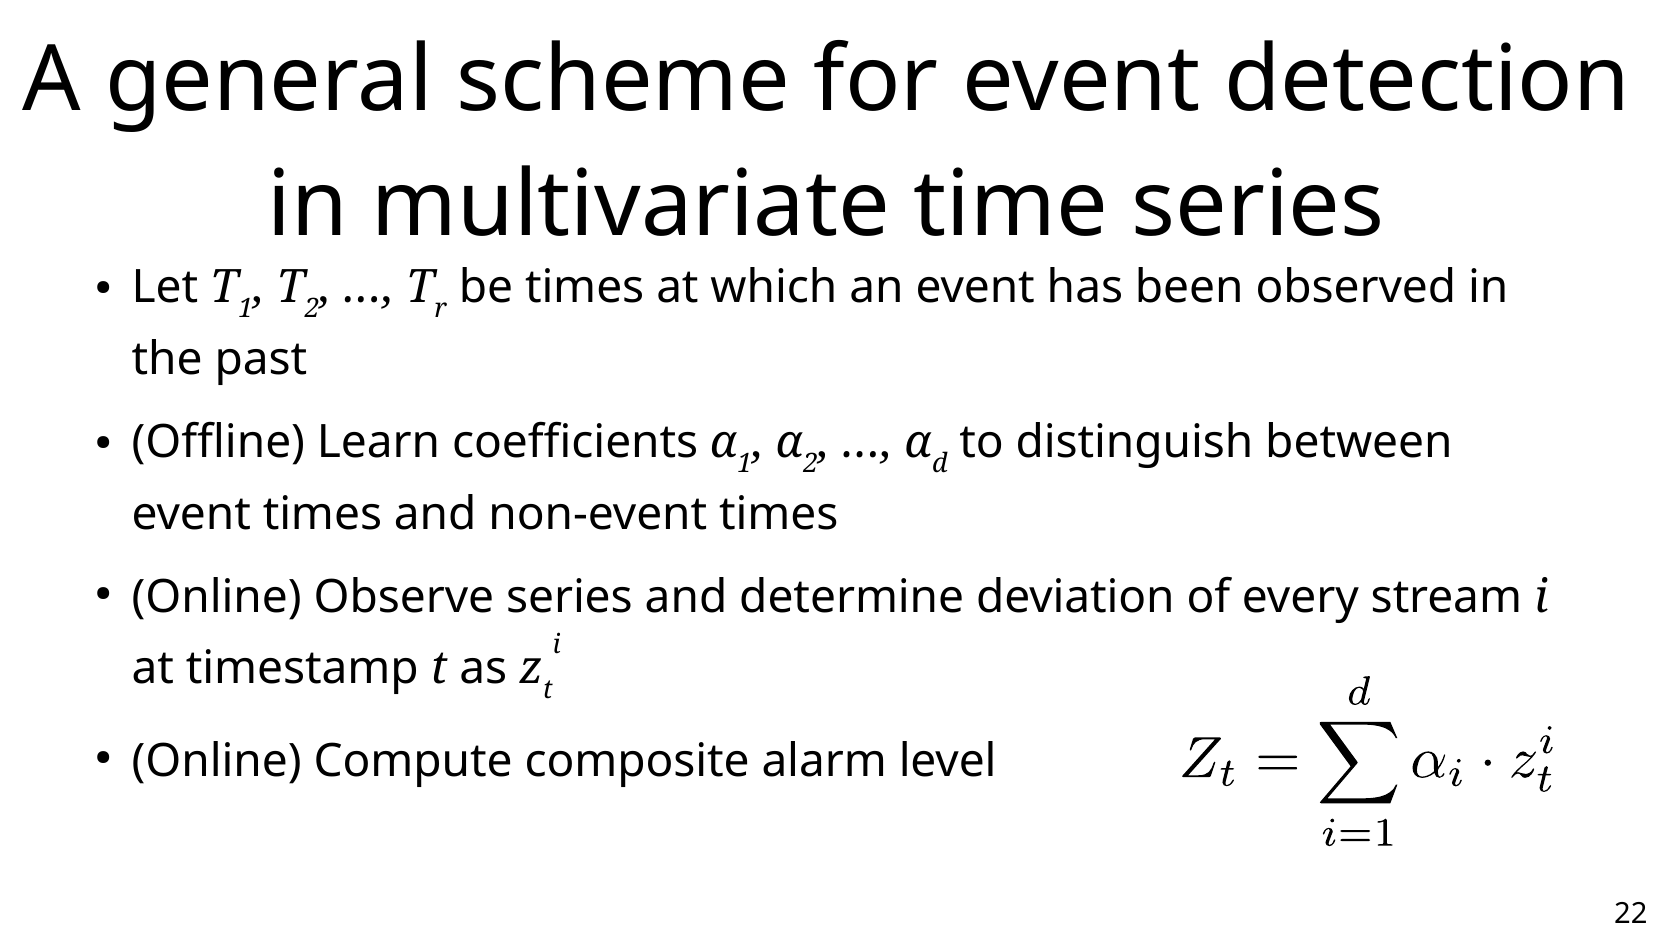

# A general scheme for event detection in multivariate time series
Let T1, T2, …, Tr be times at which an event has been observed in the past
(Offline) Learn coefficients α1, α2, …, αd to distinguish between event times and non-event times
(Online) Observe series and determine deviation of every stream i at timestamp t as zti
(Online) Compute composite alarm level
22